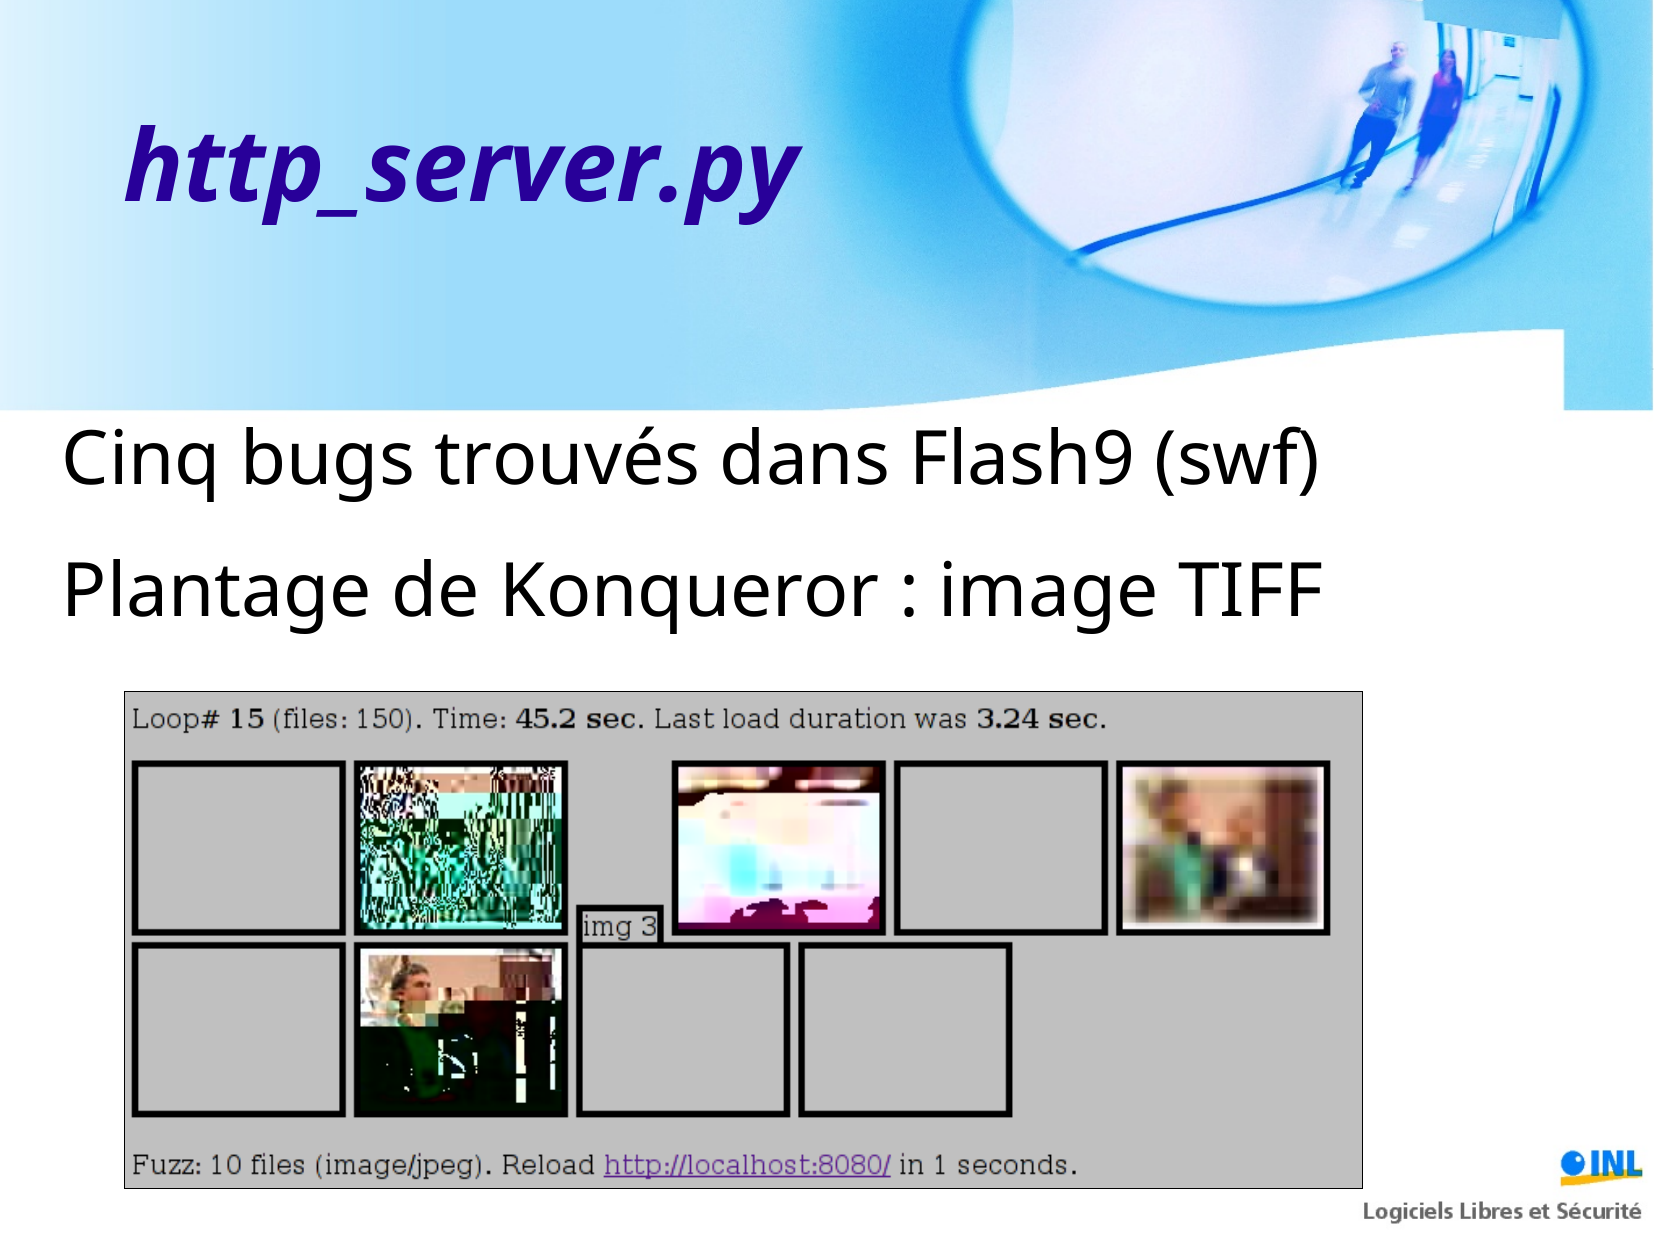

# http_server.py
Cinq bugs trouvés dans Flash9 (swf)
Plantage de Konqueror : image TIFF